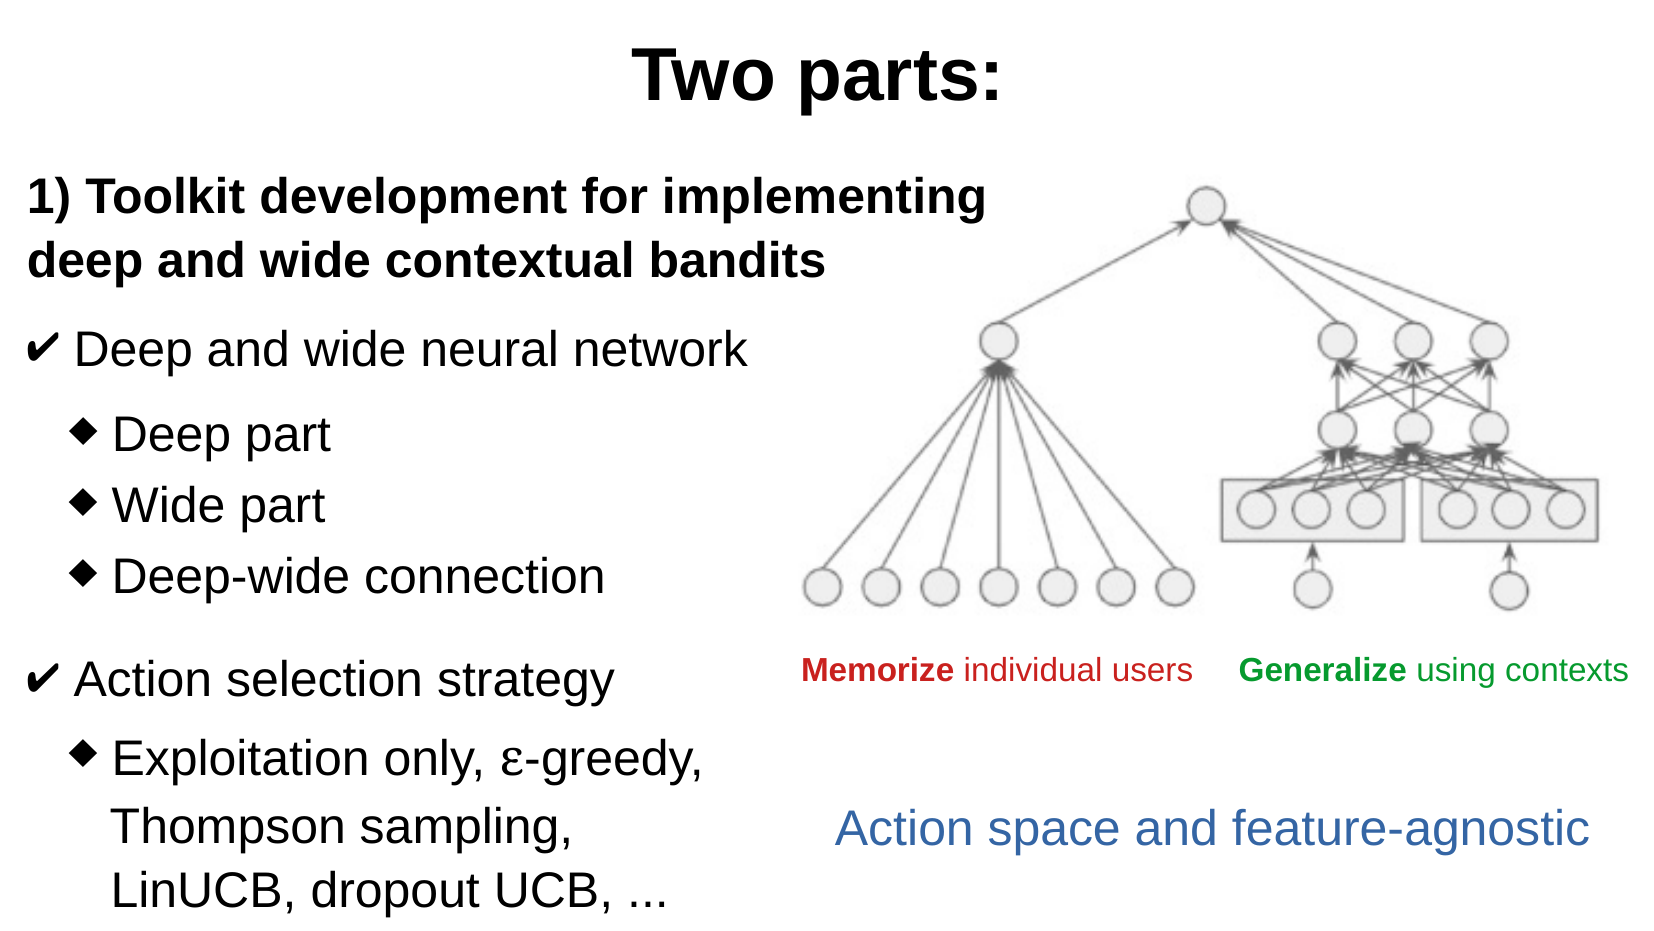

# Two parts:
1) Toolkit development for implementing deep and wide contextual bandits
 Deep and wide neural network
 Deep part
 Wide part
 Deep-wide connection
 Action selection strategy
Memorize individual users
Generalize using contexts
 Exploitation only, ε-greedy,
 Thompson sampling,
 LinUCB, dropout UCB, ...
Action space and feature-agnostic